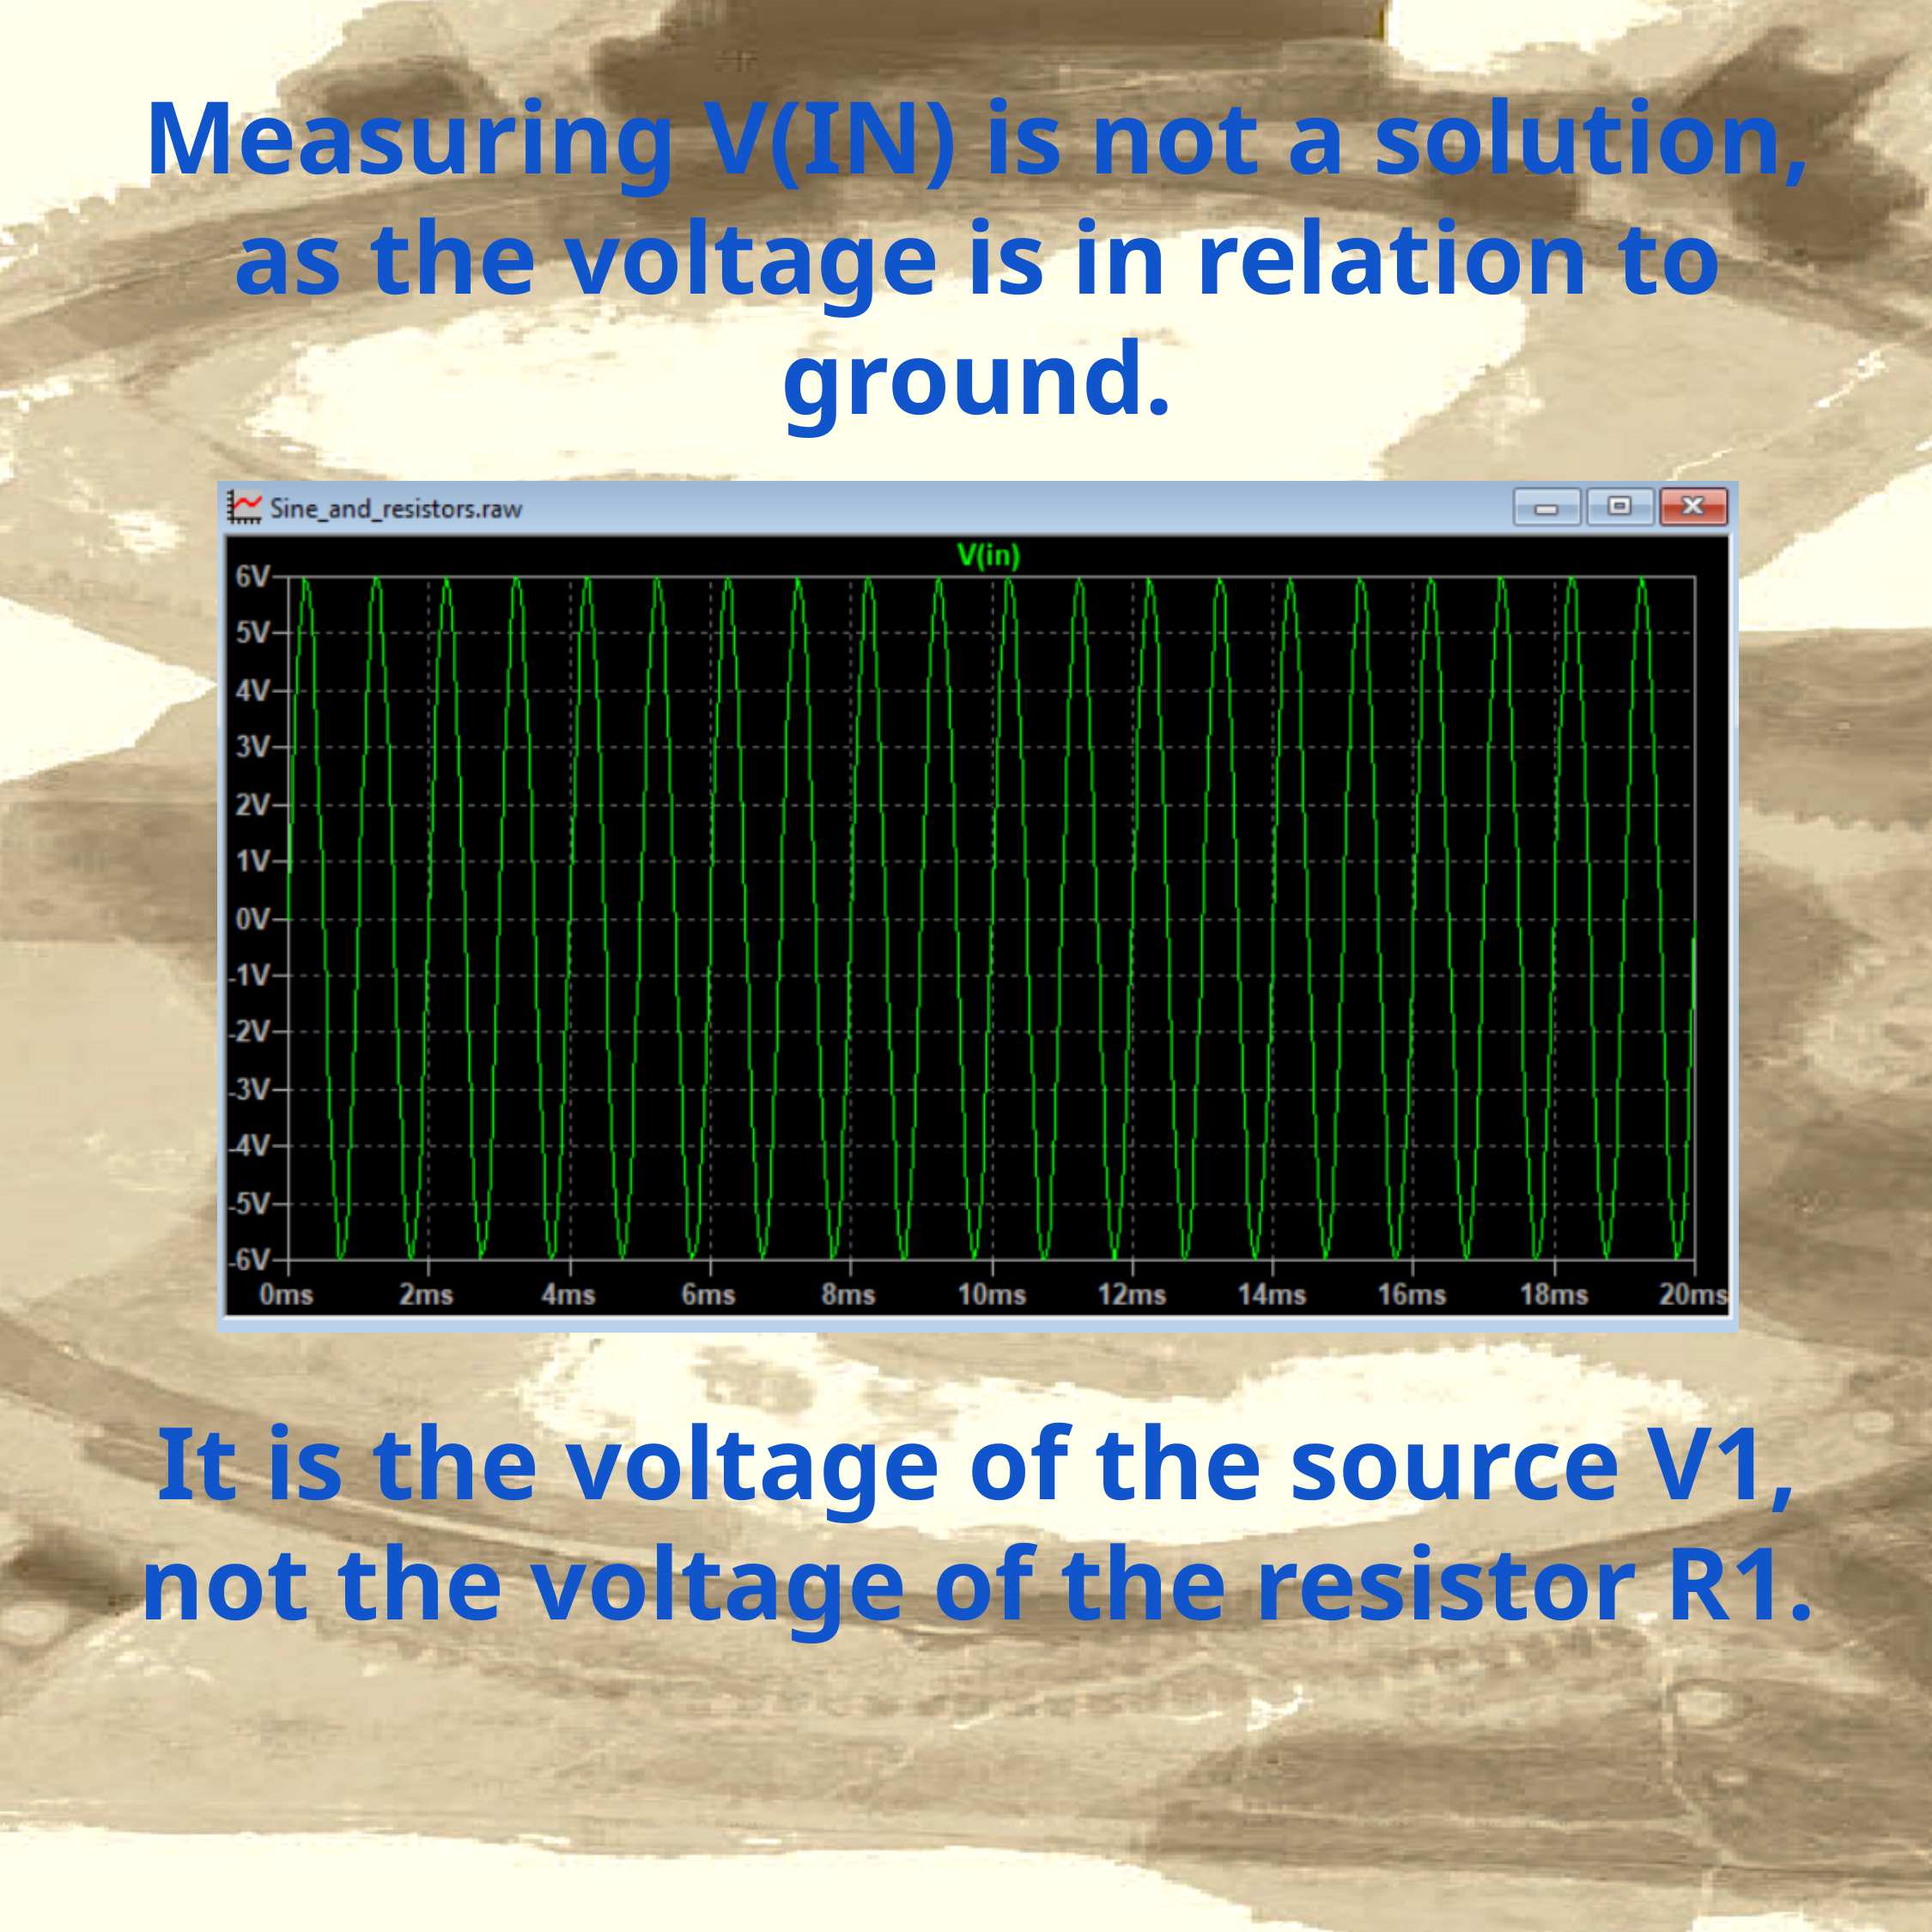

Measuring V(IN) is not a solution, as the voltage is in relation to ground.
It is the voltage of the source V1, not the voltage of the resistor R1.